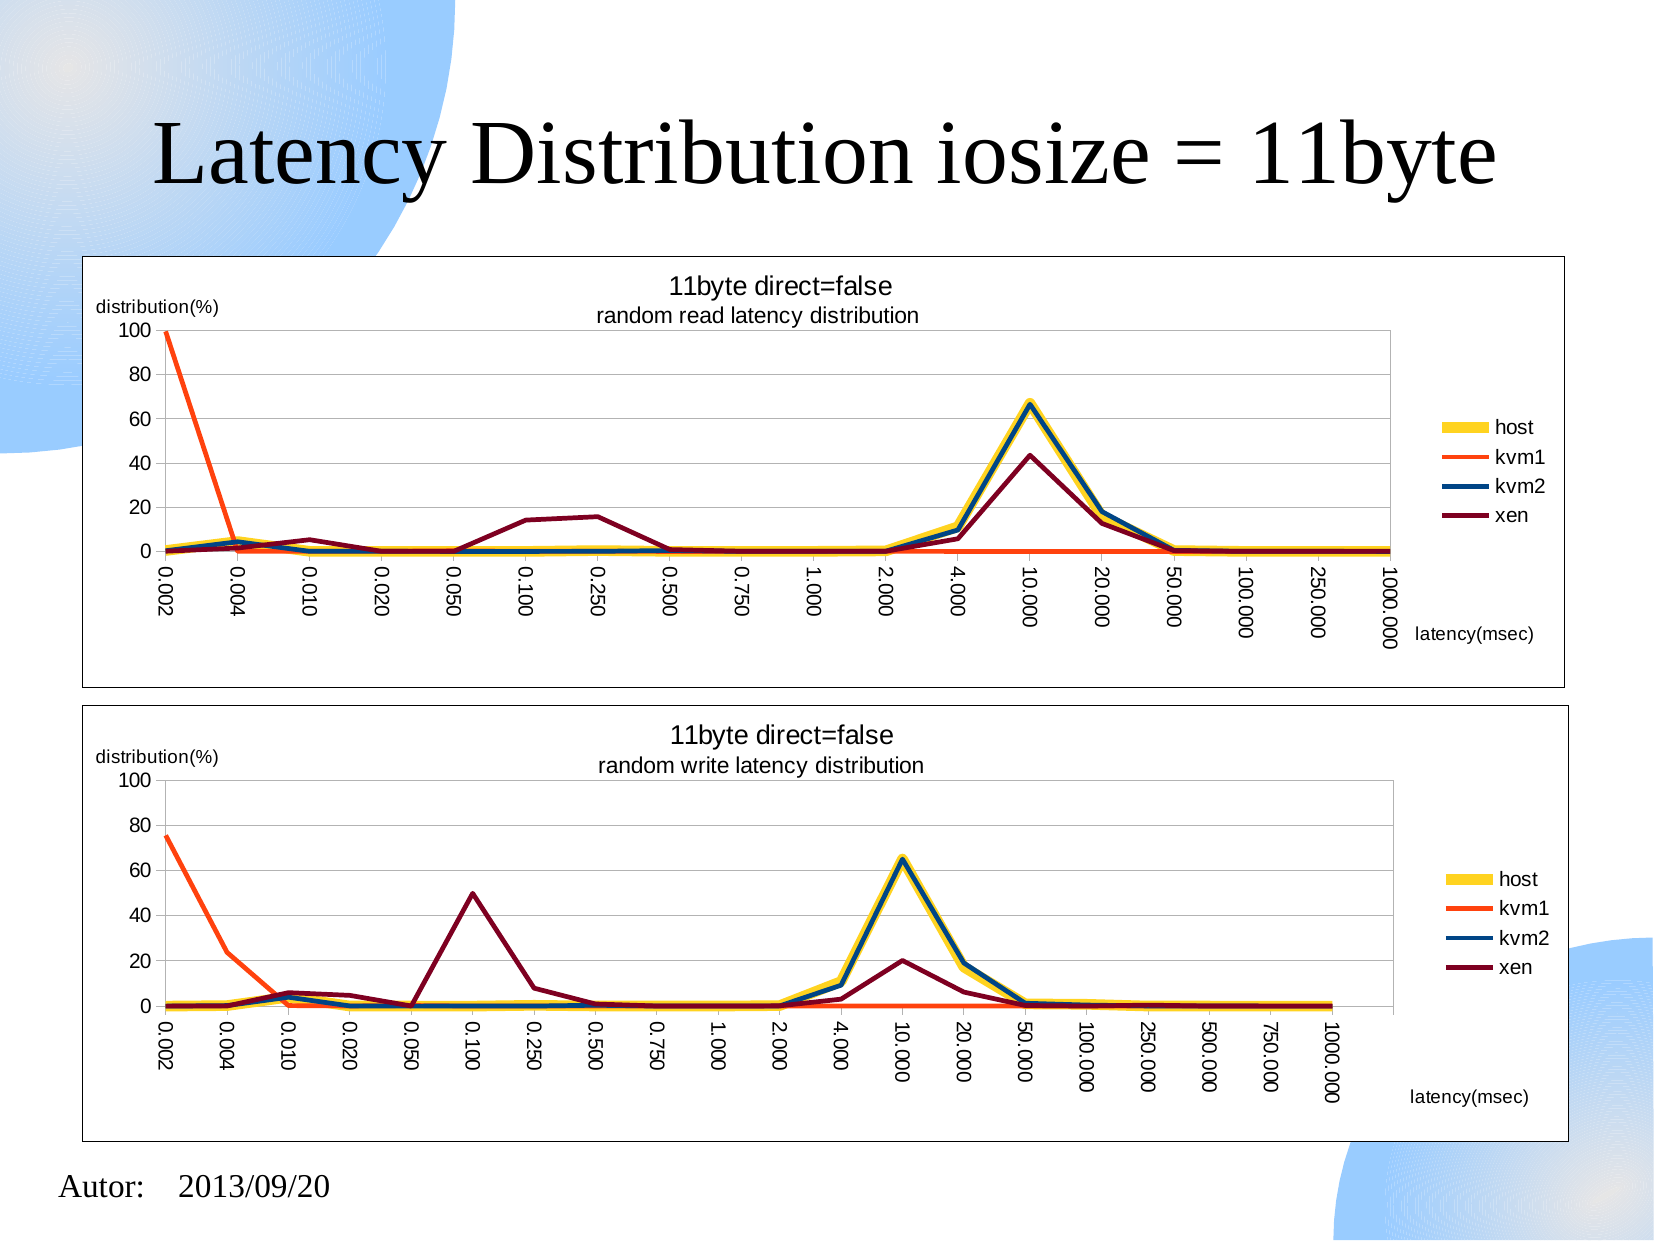

# Latency Distribution iosize = 11byte
### Chart: 11byte direct=false
random read latency distribution
| Category | host | kvm1 | kvm2 | xen |
|---|---|---|---|---|
| 0.002 | 0.38 | 99.61 | 0.29 | 0.08 |
| 0.004 | 4.45 | 0.02 | 4.34 | 1.5 |
| 0.01 | 0.01 | 0.1 | 0.02 | 5.28 |
| 0.02 | 0.0 | 0.01 | 0.02 | 0.01 |
| 0.05 | 0.0 | 0.26 | 0.0 | 0.01 |
| 0.1 | 0.0 | 0.01 | 0.0 | 14.17 |
| 0.25 | 0.37 | 0.01 | 0.01 | 15.72 |
| 0.5 | 0.01 | 0.0 | 0.39 | 0.82 |
| 0.75 | 0.01 | 0.0 | 0.01 | 0.05 |
| 1 | 0.01 | 0.0 | 0.01 | 0.01 |
| 2 | 0.22 | 0.01 | 0.09 | 0.07 |
| 4 | 11.17 | 0.0 | 9.7 | 5.71 |
| 10 | 67.1 | 0.0 | 66.65 | 43.58 |
| 20 | 15.93 | 0.0 | 18.0 | 12.66 |
| 50 | 0.36 | 0.0 | 0.44 | 0.34 |
| 100 | 0.0 | 0.0 | 0.02 | 0.01 |
| 250 | 0.0 | 0.0 | 0.01 | 0.01 |
| 1000 | 0.0 | 0.0 | 0.0 | 0.01 |
### Chart: 11byte direct=false
random write latency distribution
| Category | host | kvm1 | kvm2 | xen |
|---|---|---|---|---|
| 0.002 | 0.0 | 75.67 | 0.0 | 0.0 |
| 0.004 | 0.23 | 23.8 | 0.22 | 0.04 |
| 0.01 | 3.97 | 0.21 | 3.93 | 5.96 |
| 0.02 | 0.02 | 0.06 | 0.06 | 4.74 |
| 0.05 | 0.01 | 0.26 | 0.0 | 0.03 |
| 0.1 | 0.0 | 0.01 | 0.01 | 49.98 |
| 0.25 | 0.36 | 0.01 | 0.01 | 7.94 |
| 0.5 | 0.03 | 0.01 | 0.37 | 0.93 |
| 0.75 | 0.01 | 0.0 | 0.02 | 0.03 |
| 1 | 0.01 | 0.0 | 0.01 | 0.02 |
| 2 | 0.21 | 0.0 | 0.09 | 0.11 |
| 4 | 10.86 | 0.01 | 9.25 | 3.07 |
| 10 | 65.18 | 0.01 | 65.13 | 20.22 |
| 20 | 17.31 | 0.01 | 19.12 | 6.21 |
| 50 | 0.98 | 0.01 | 1.27 | 0.28 |
| 100 | 0.8 | 0.0 | 0.45 | 0.01 |
| 250 | 0.02 | 0.01 | 0.07 | 0.43 |
| 500 | 0.01 | 0.01 | 0.01 | 0.01 |
| 750 | 0.0 | 0.01 | 0.0 | 0.0 |
| 1000 | 0.0 | 0.01 | 0.0 | 0.0 |
| None | None | None | None | None |